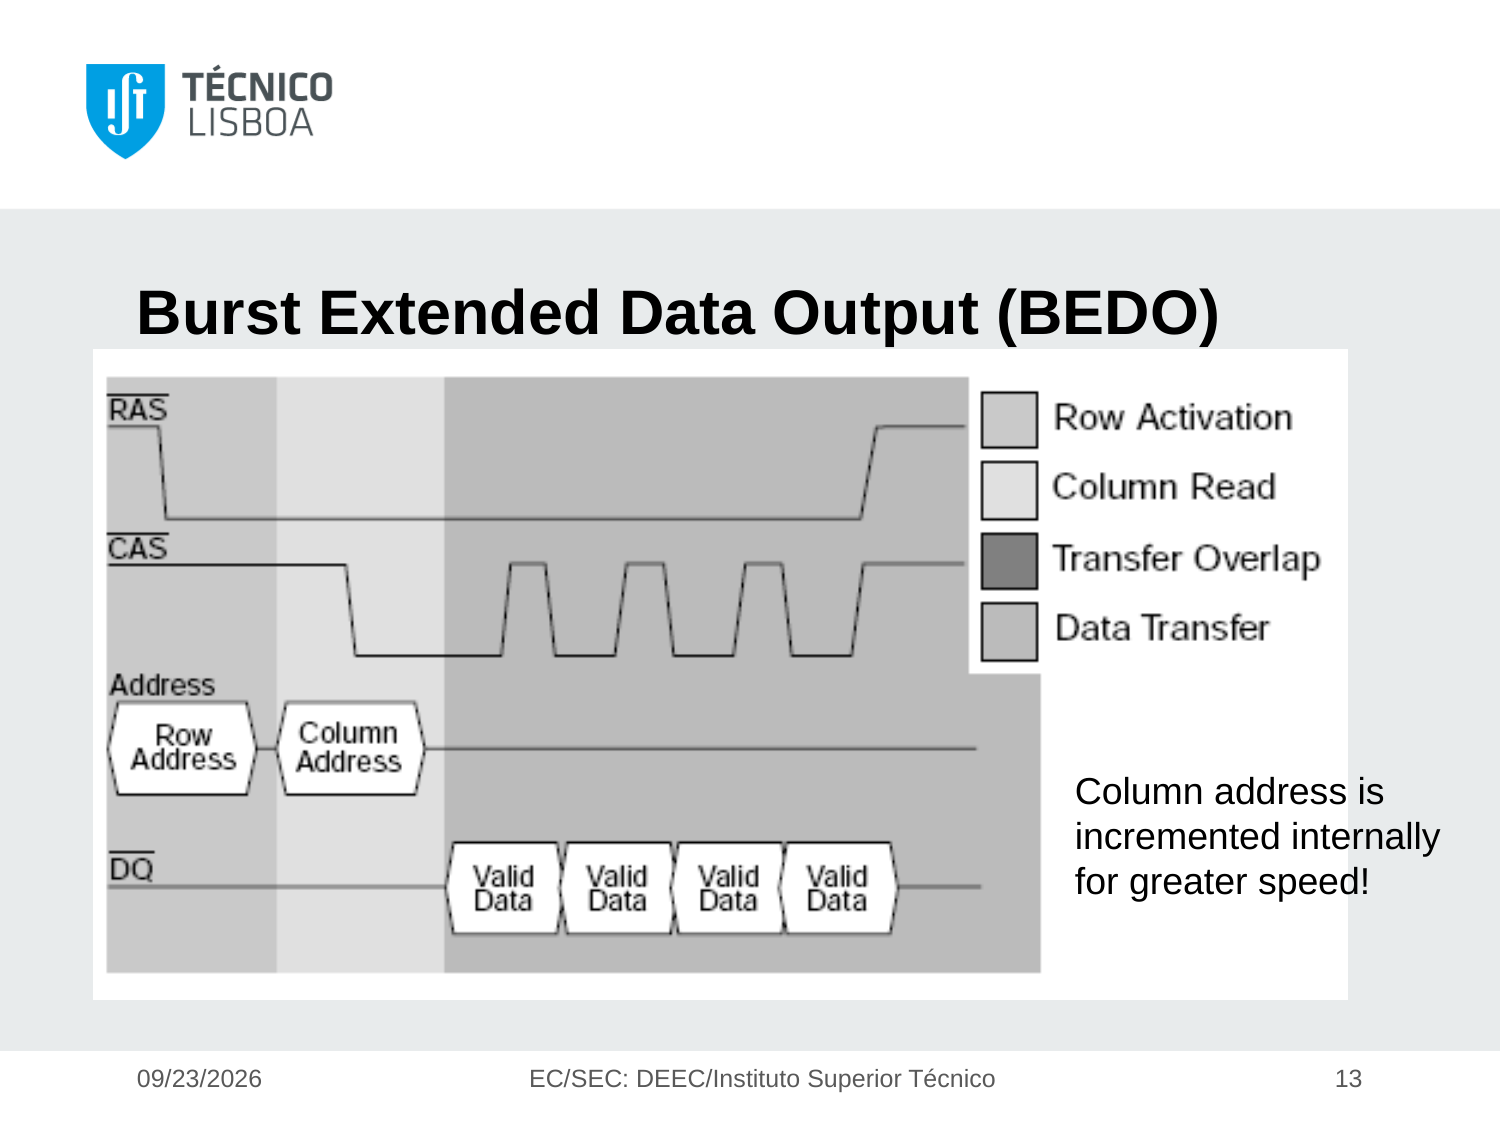

# Burst Extended Data Output (BEDO)
Column address is incremented internally for greater speed!
EC/SEC: DEEC/Instituto Superior Técnico